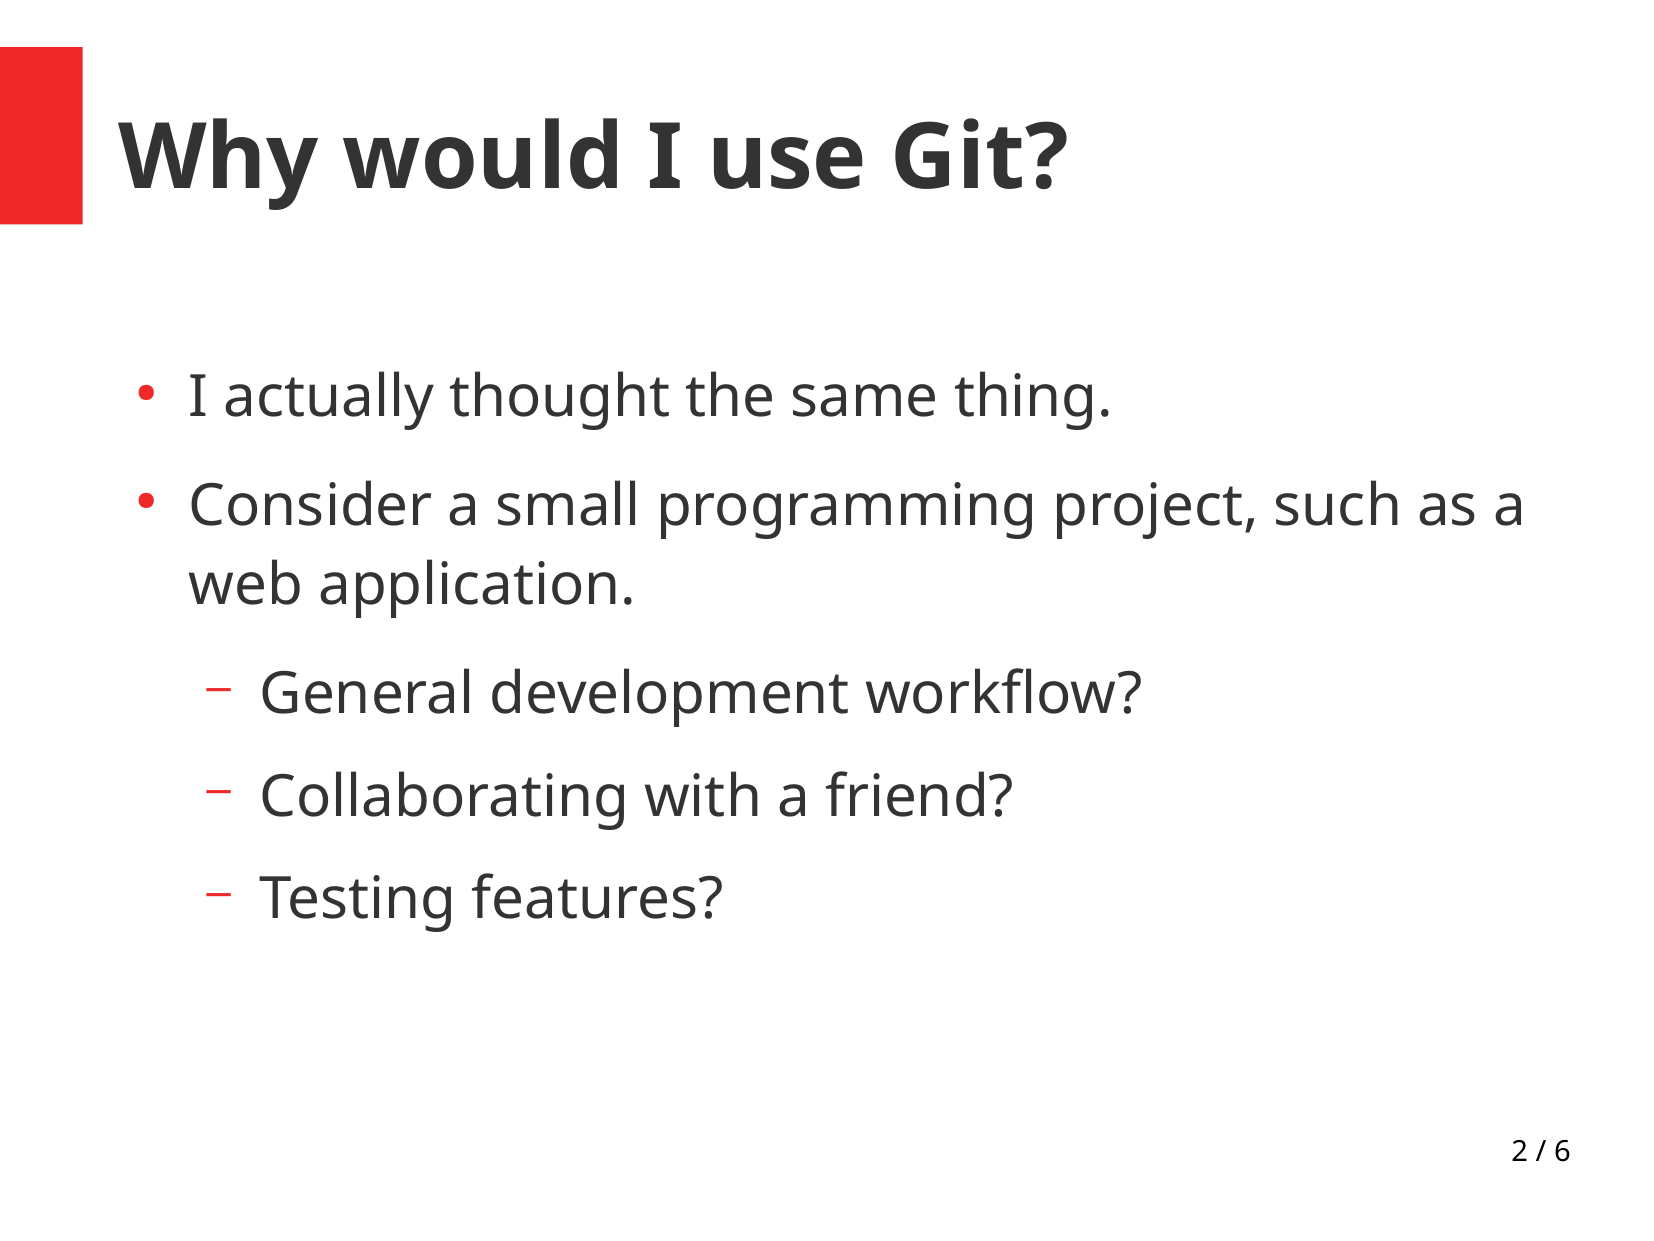

# Why would I use Git?
I actually thought the same thing.
Consider a small programming project, such as a web application.
General development workflow?
Collaborating with a friend?
Testing features?
2